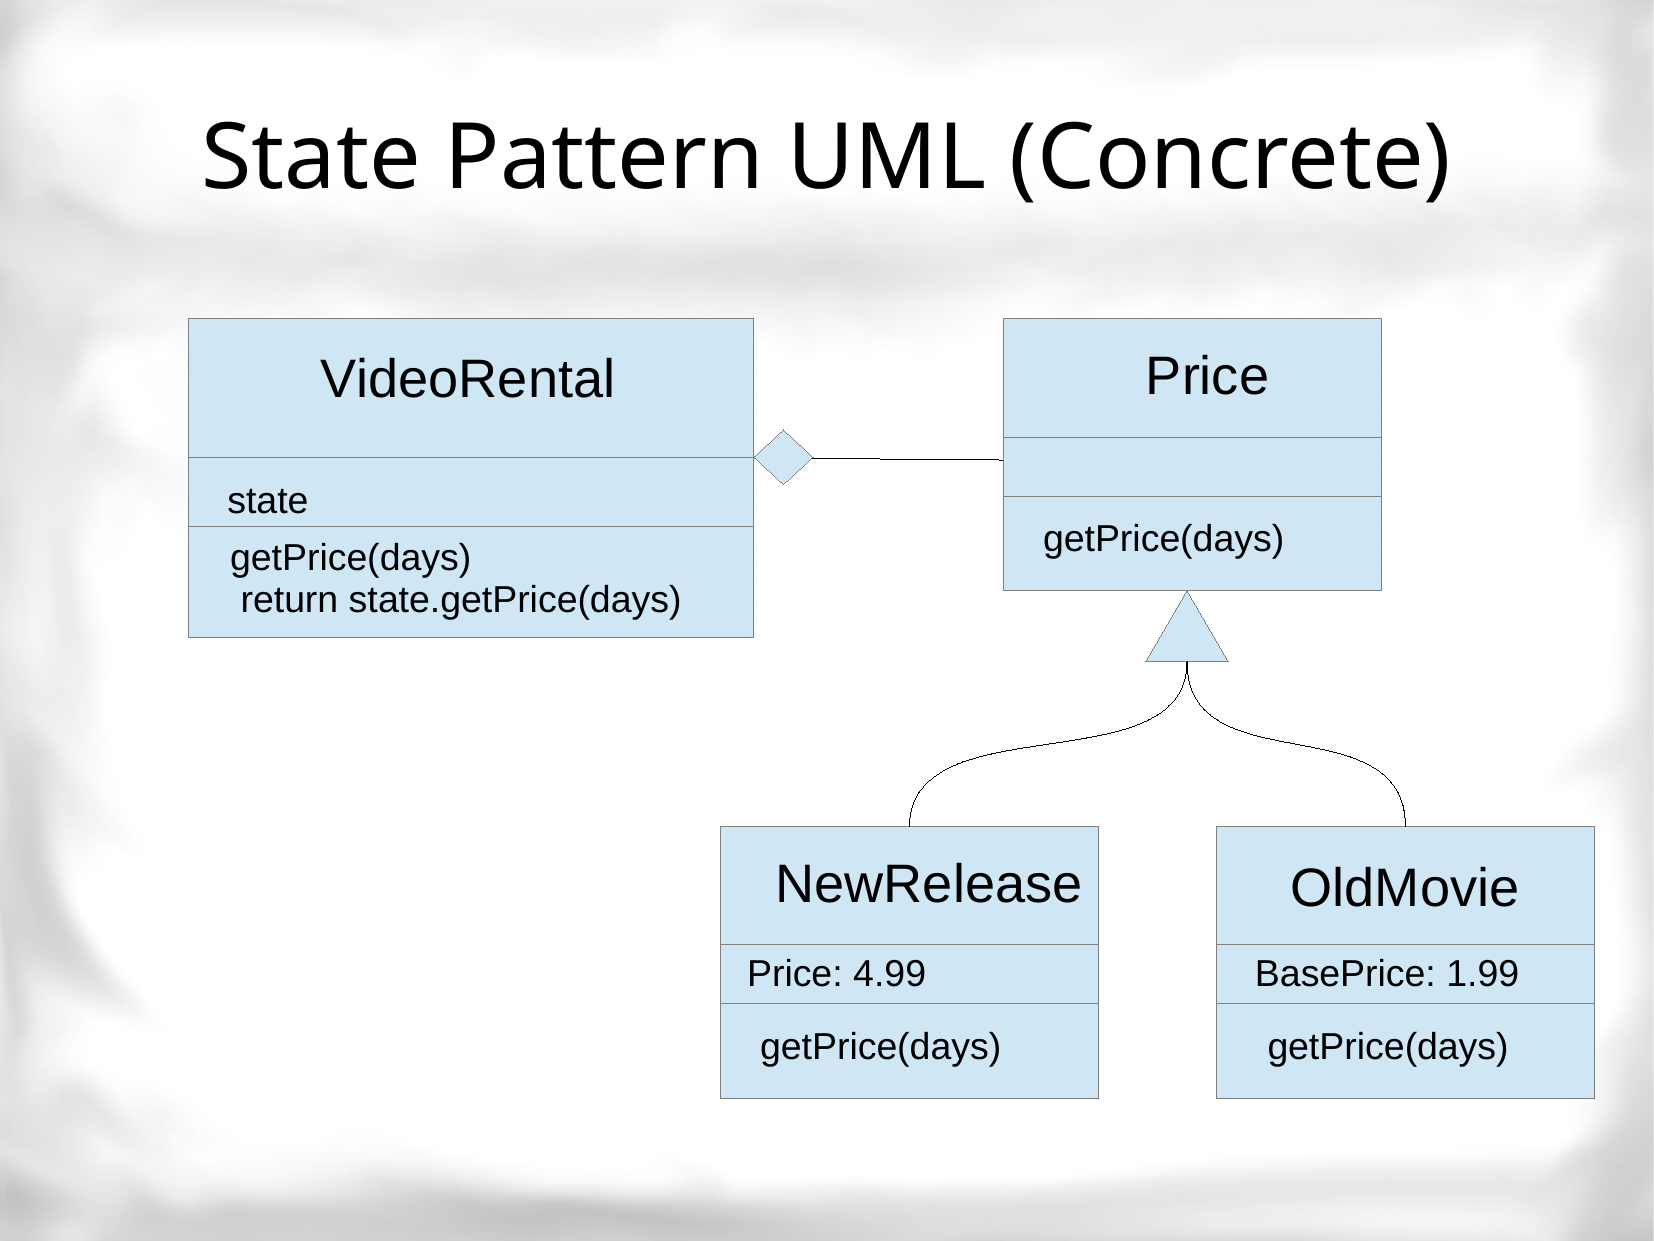

# State Pattern UML (Concrete)
VideoRental
Price
state
getPrice(days)
getPrice(days)
 return state.getPrice(days)
StateOne
OldMovie
NewRelease
Price: 4.99
BasePrice: 1.99
getPrice(days)
getPrice(days)